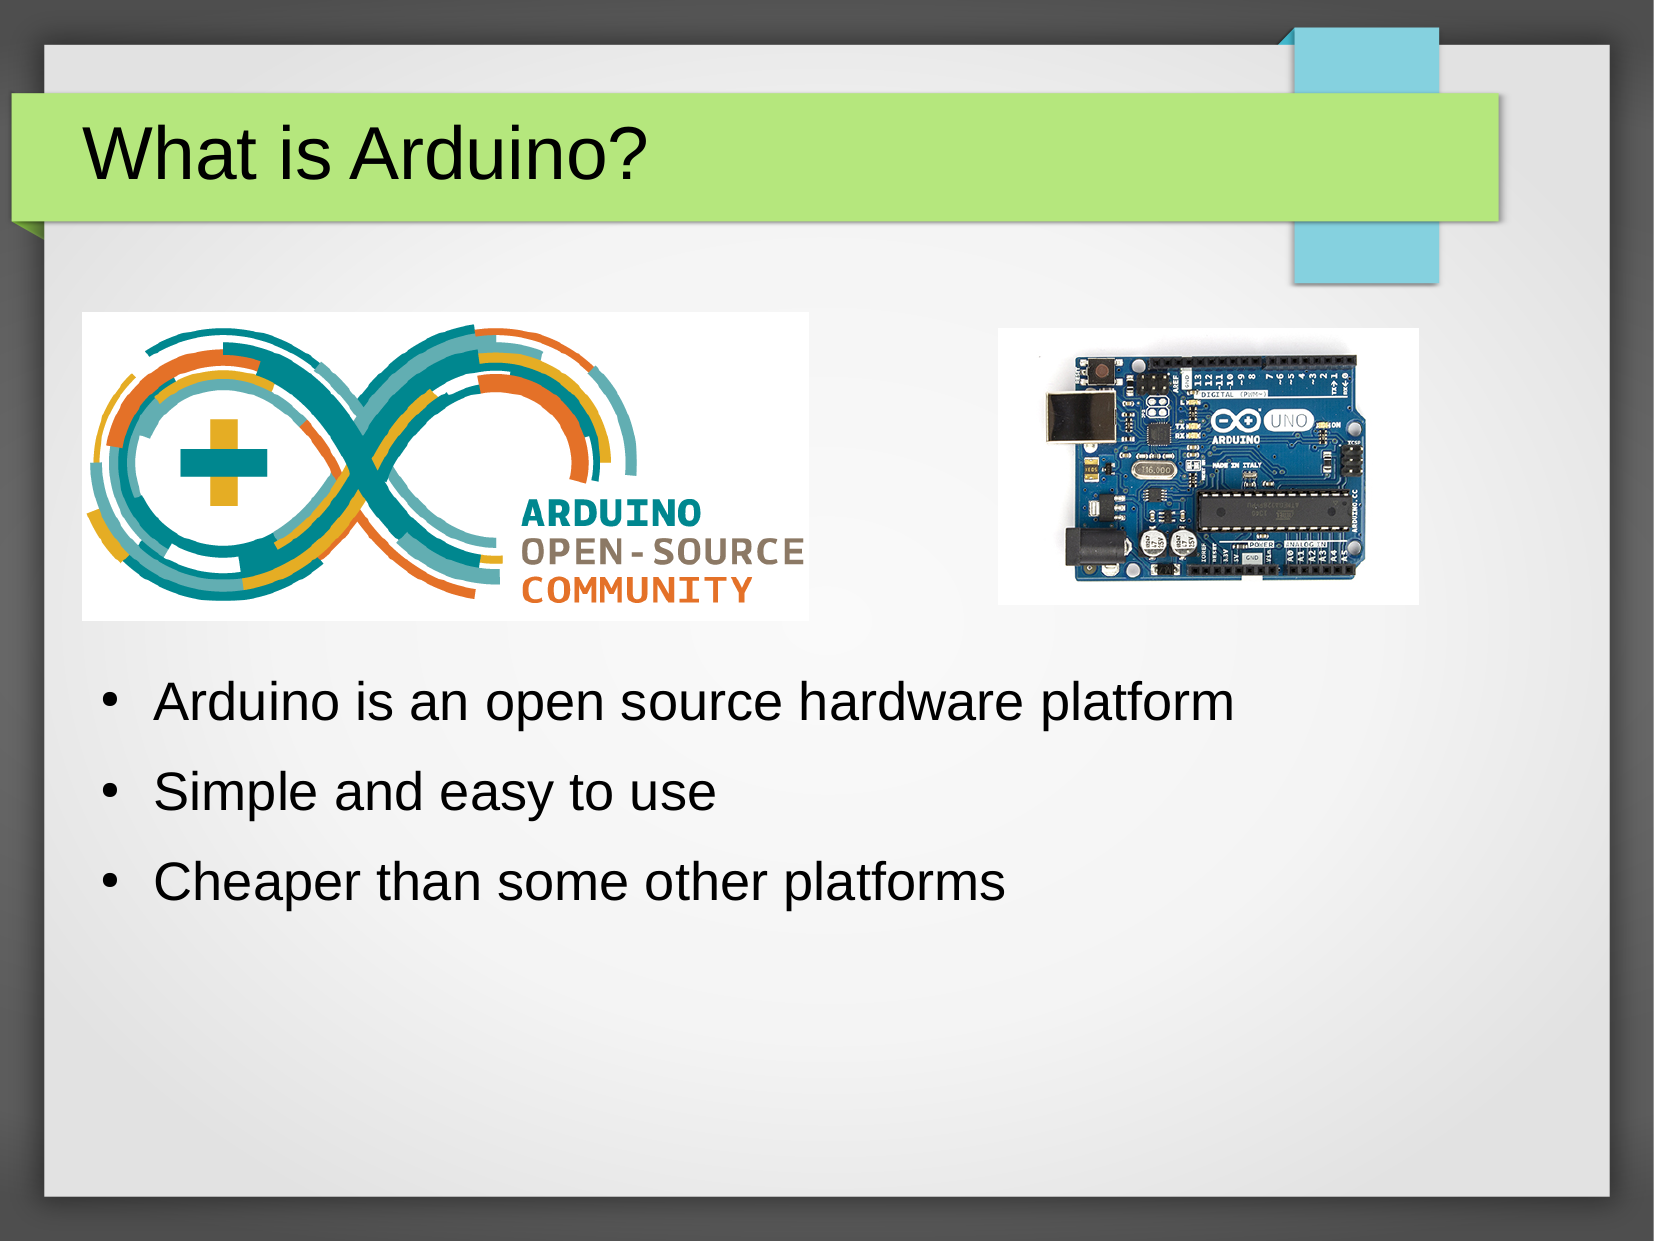

# What is Arduino?
Arduino is an open source hardware platform
Simple and easy to use
Cheaper than some other platforms